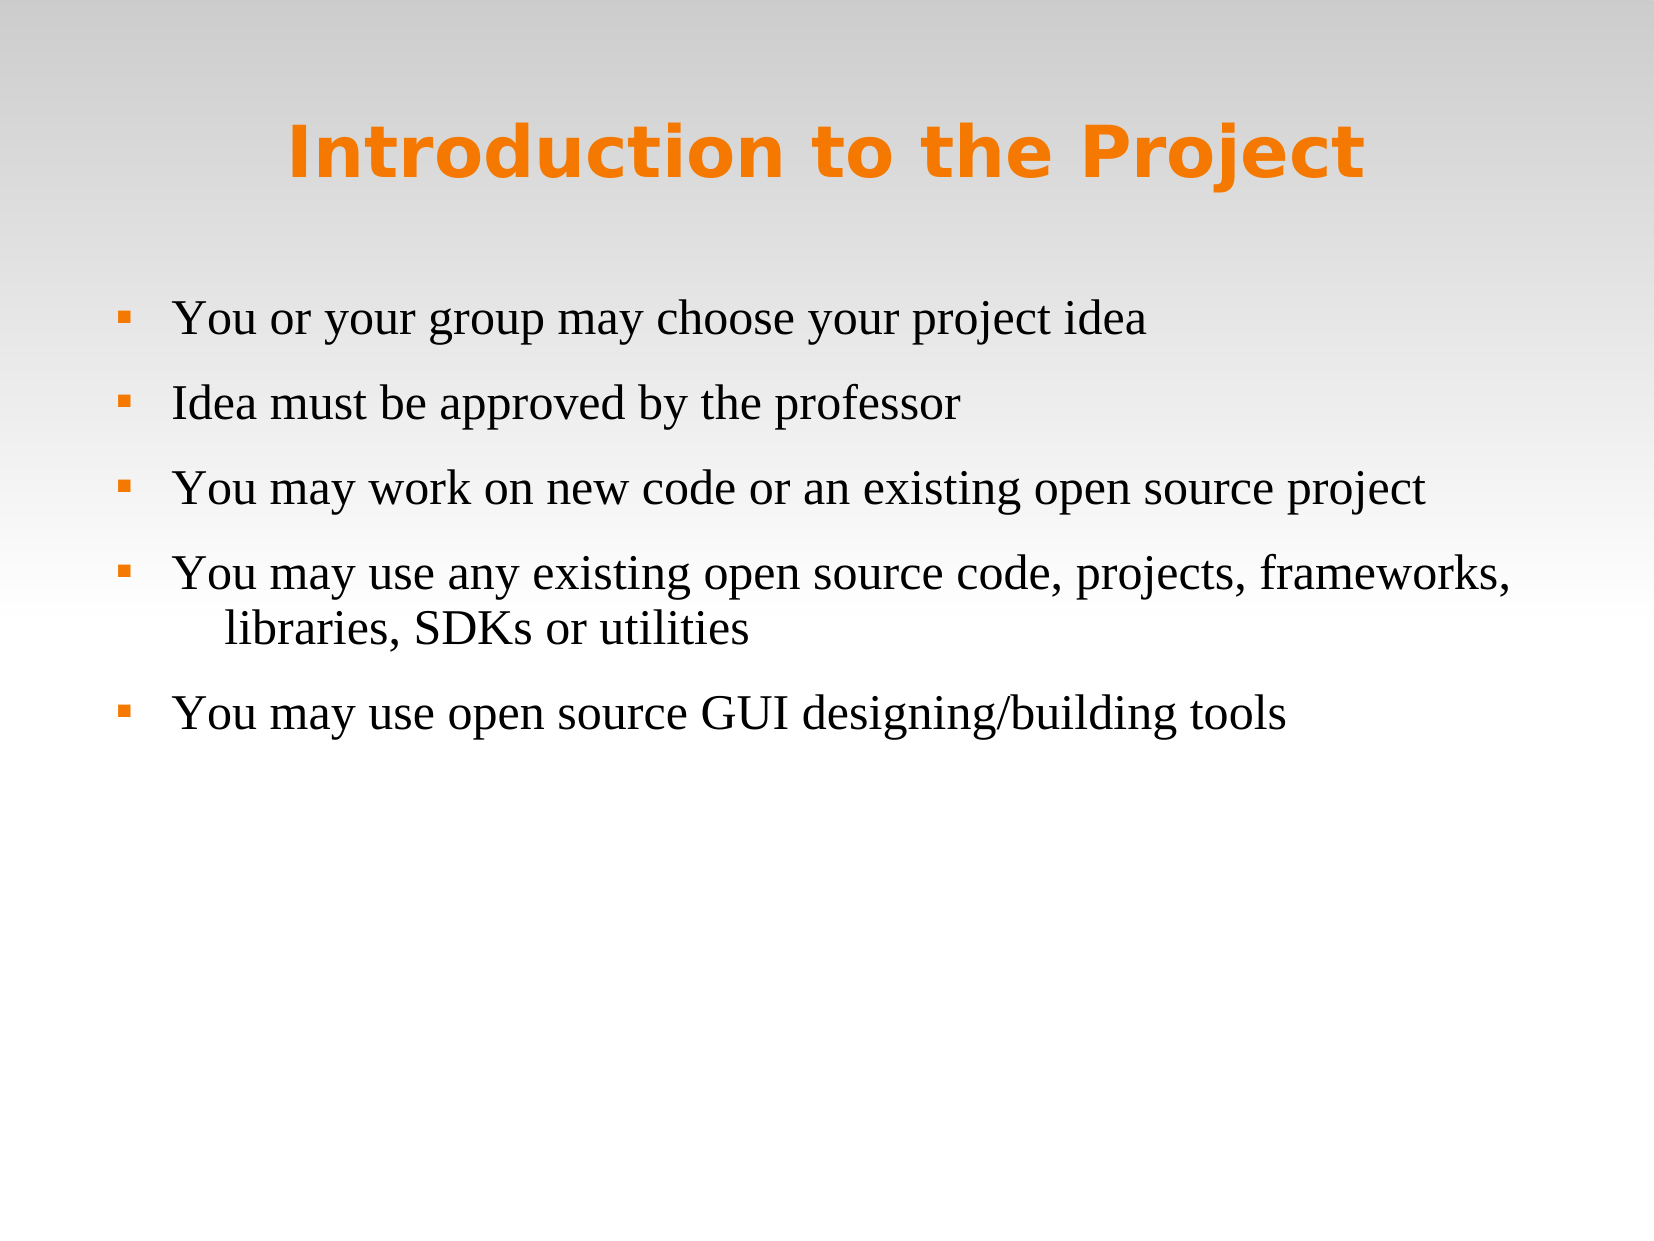

# Introduction to the Project
You or your group may choose your project idea
Idea must be approved by the professor
You may work on new code or an existing open source project
You may use any existing open source code, projects, frameworks, libraries, SDKs or utilities
You may use open source GUI designing/building tools